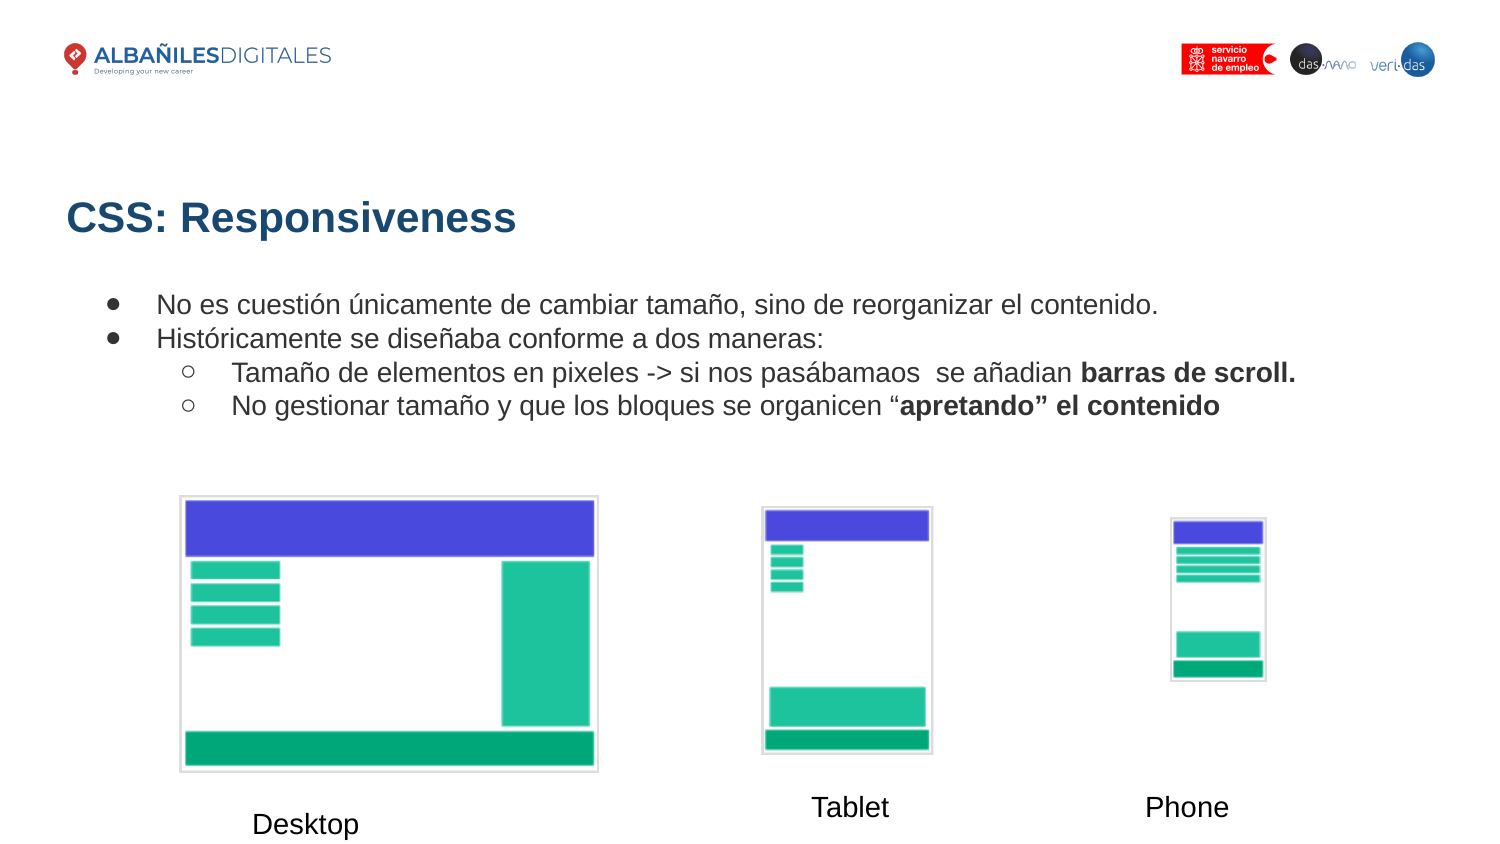

CSS: Responsiveness
No es cuestión únicamente de cambiar tamaño, sino de reorganizar el contenido.
Históricamente se diseñaba conforme a dos maneras:
Tamaño de elementos en pixeles -> si nos pasábamaos se añadian barras de scroll.
No gestionar tamaño y que los bloques se organicen “apretando” el contenido
Tablet
Phone
Desktop